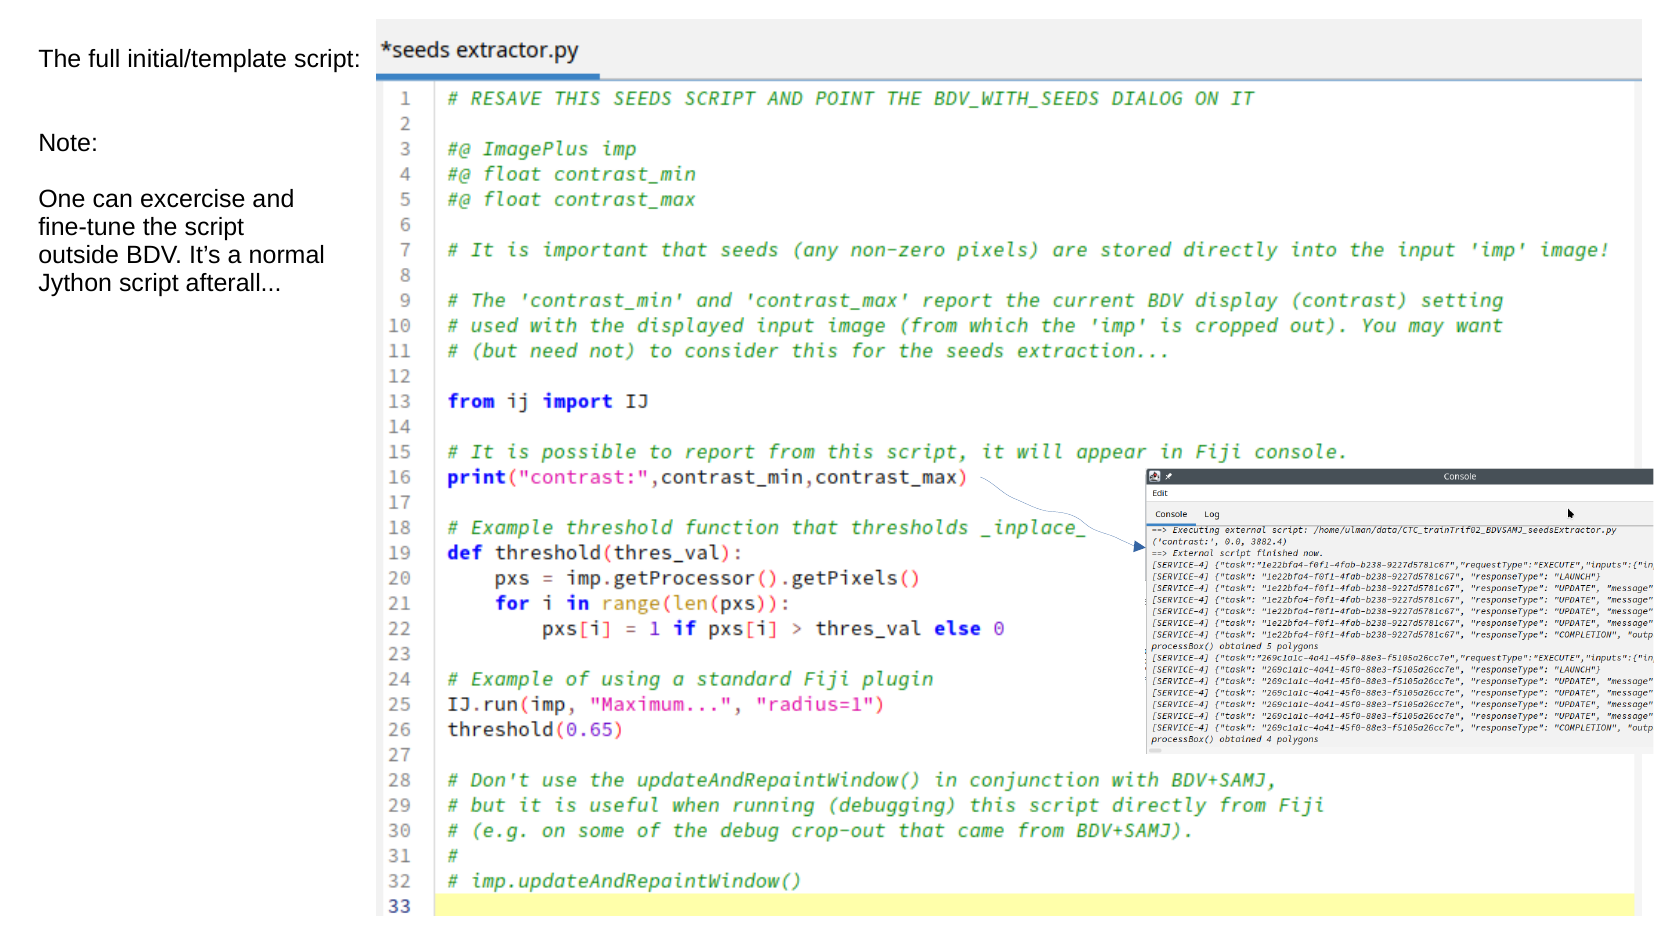

# The full initial/template script:
Note:
One can excercise and
fine-tune the script
outside BDV. It’s a normal
Jython script afterall...